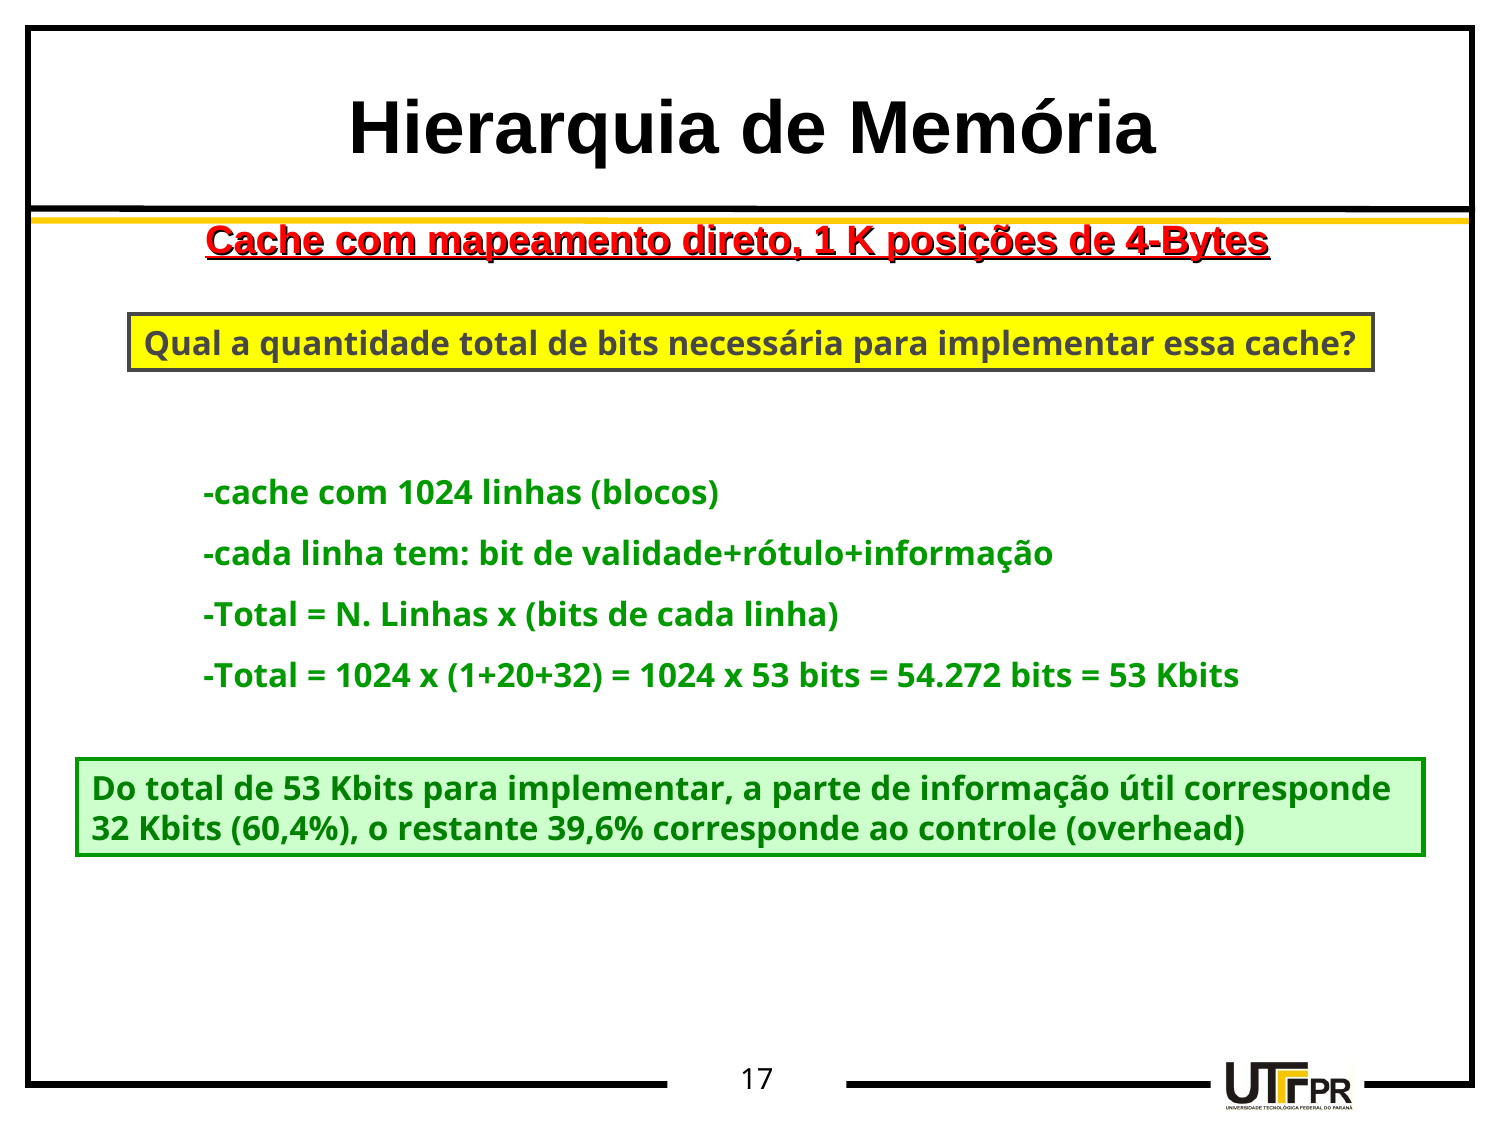

Hierarquia de Memória
# Cache com mapeamento direto, 1 K posições de 4-Bytes
Qual a quantidade total de bits necessária para implementar essa cache?
-cache com 1024 linhas (blocos)
-cada linha tem: bit de validade+rótulo+informação
-Total = N. Linhas x (bits de cada linha)
-Total = 1024 x (1+20+32) = 1024 x 53 bits = 54.272 bits = 53 Kbits
Do total de 53 Kbits para implementar, a parte de informação útil corresponde 32 Kbits (60,4%), o restante 39,6% corresponde ao controle (overhead)